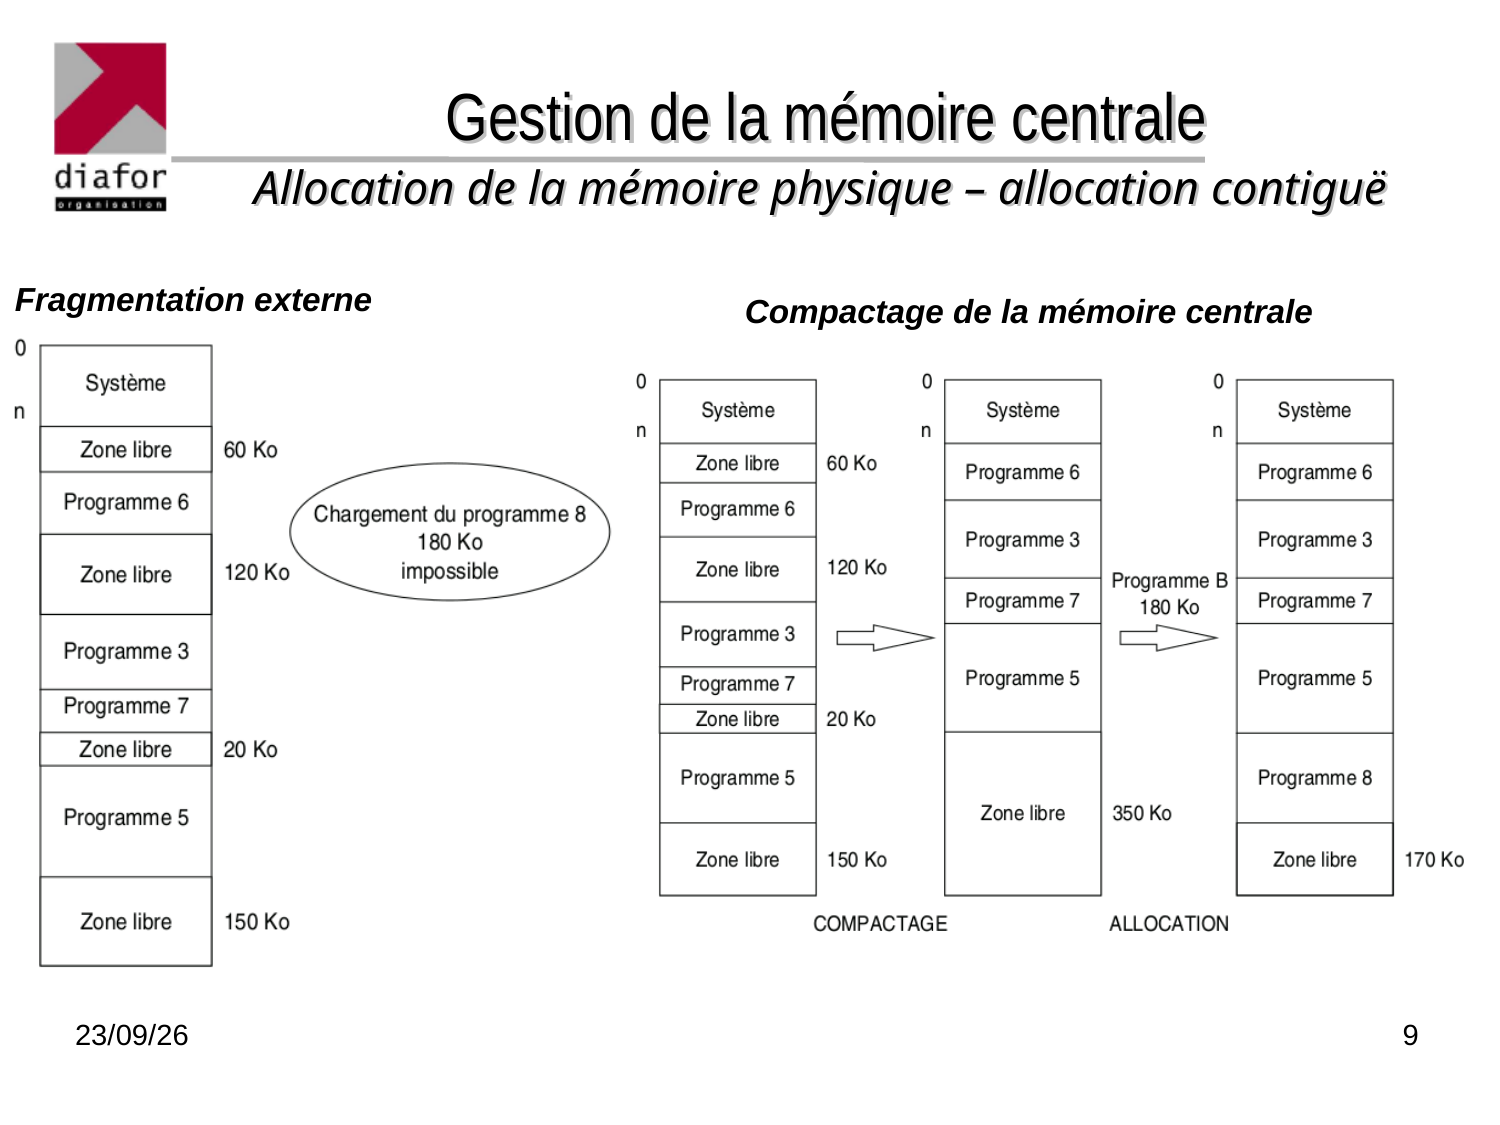

# Gestion de la mémoire centrale Allocation de la mémoire physique – allocation contiguë
Fragmentation externe
Compactage de la mémoire centrale
9